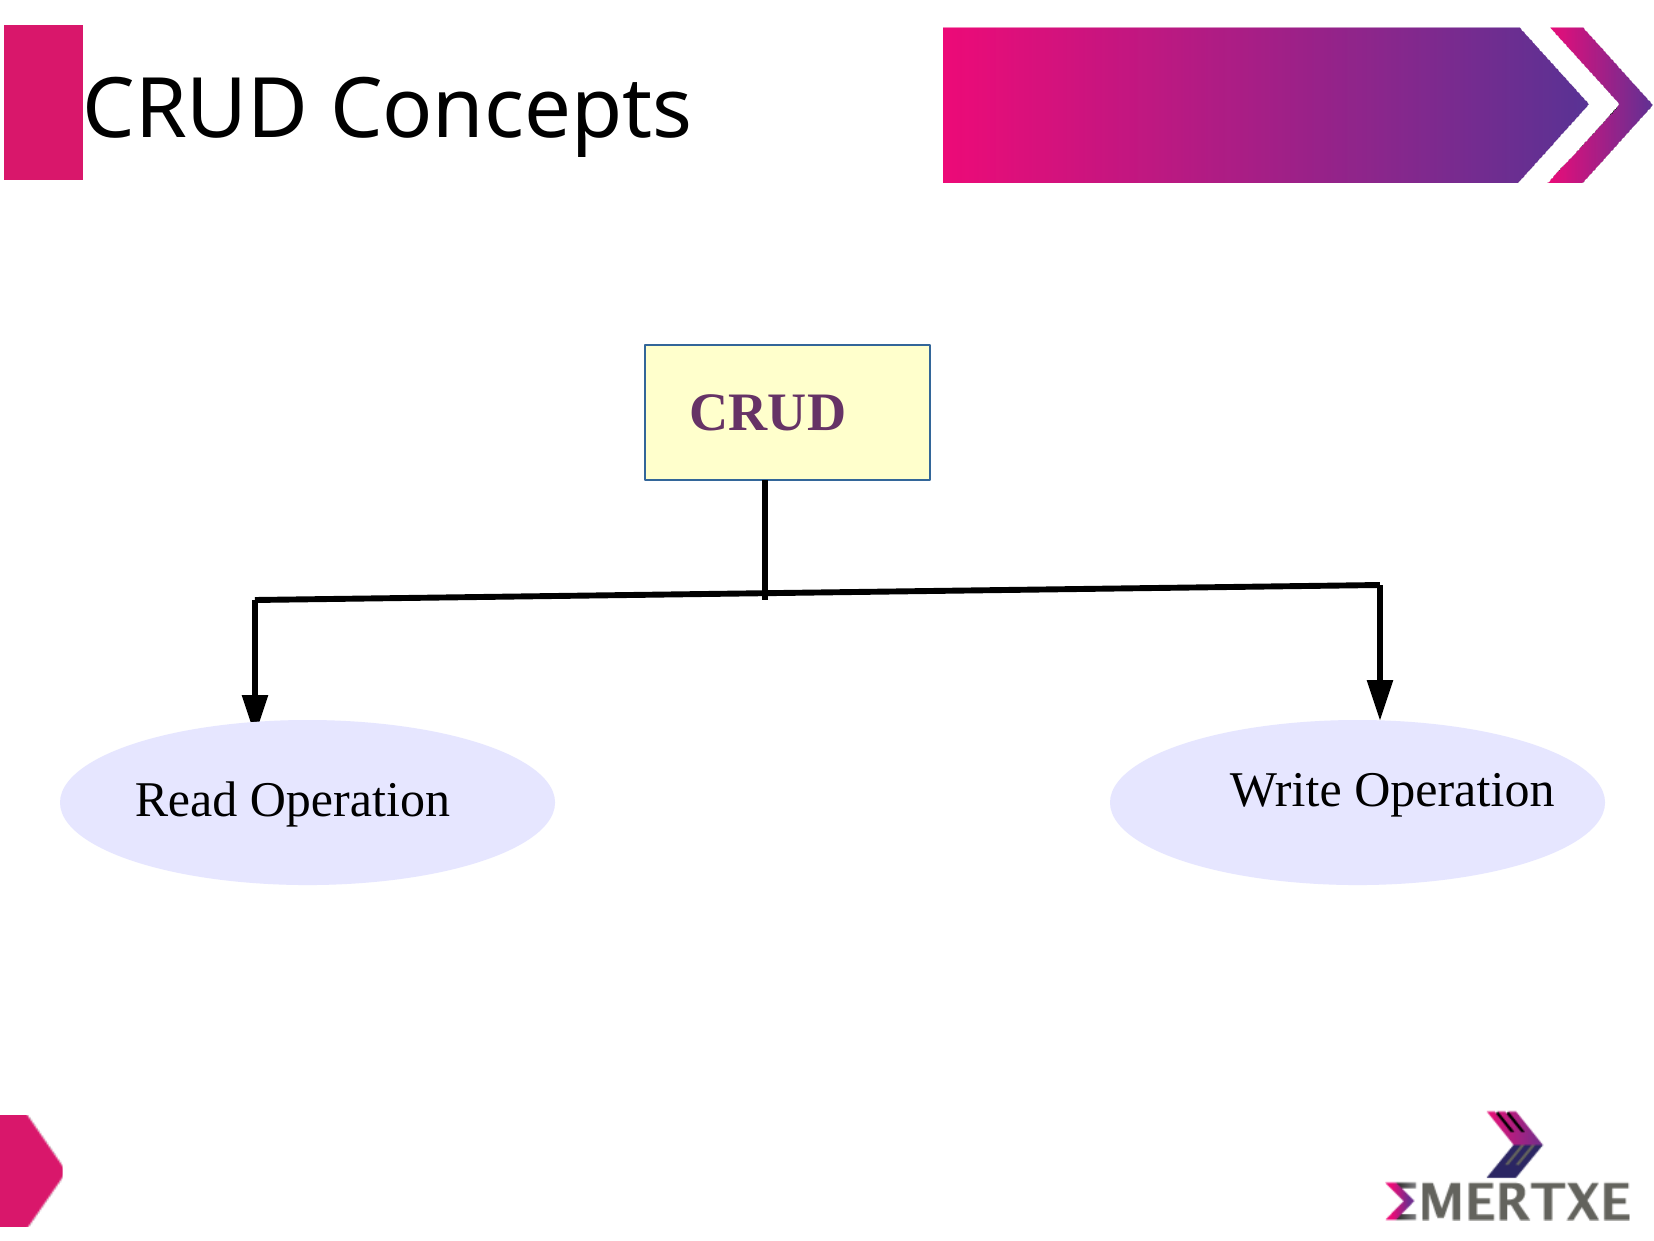

# CRUD Concepts
CRUD
Write Operation
Read Operation